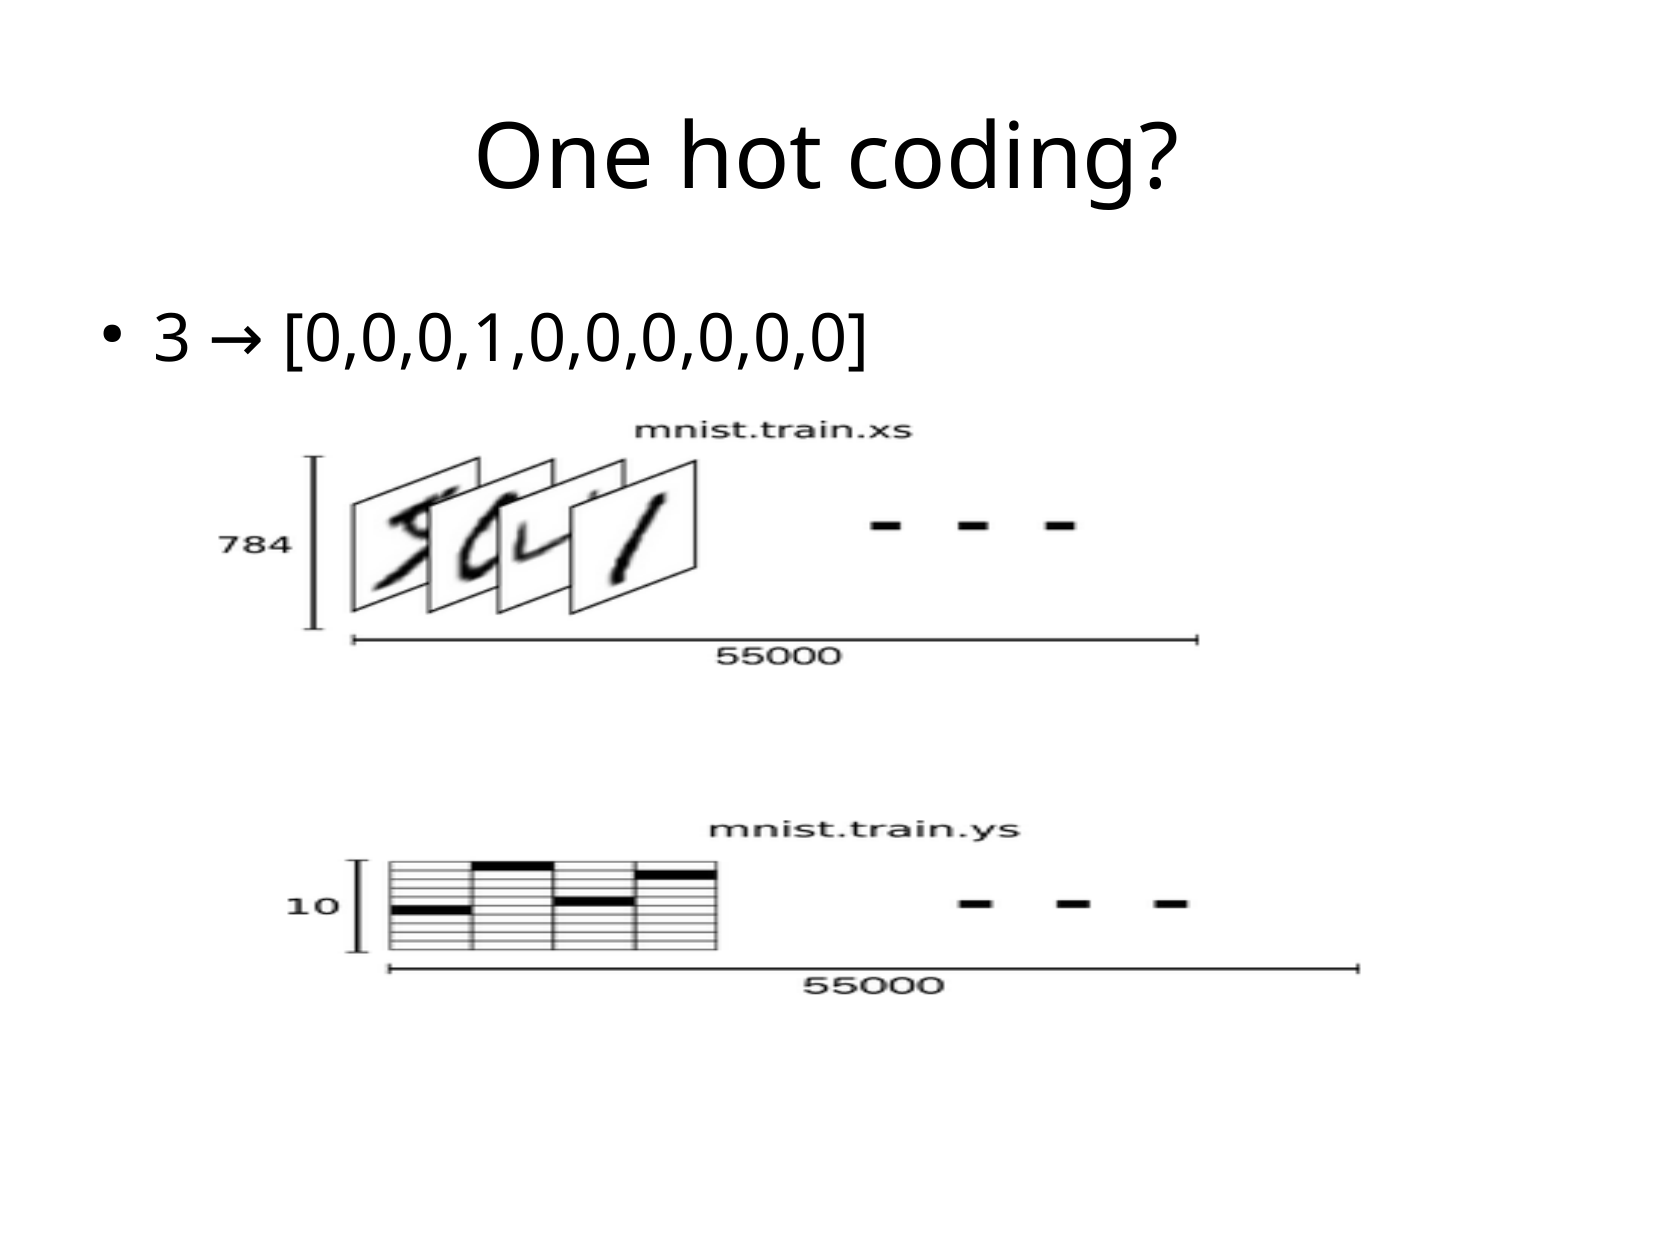

# One hot coding?
3 → [0,0,0,1,0,0,0,0,0,0]